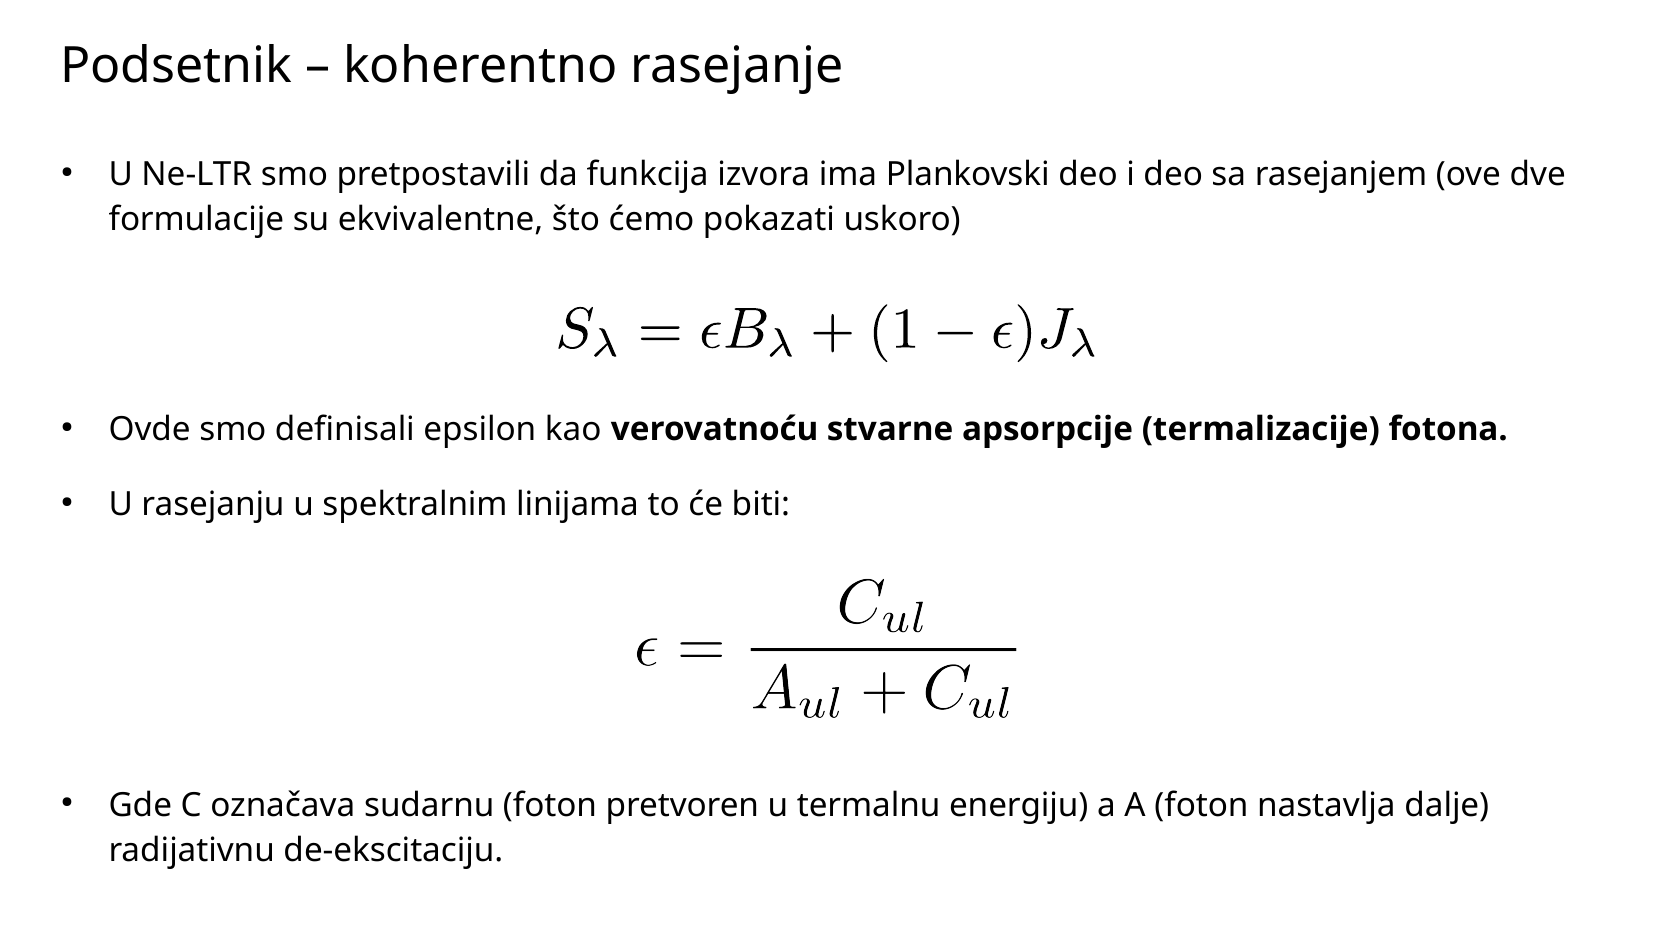

# Podsetnik – koherentno rasejanje
U Ne-LTR smo pretpostavili da funkcija izvora ima Plankovski deo i deo sa rasejanjem (ove dve formulacije su ekvivalentne, što ćemo pokazati uskoro)
Ovde smo definisali epsilon kao verovatnoću stvarne apsorpcije (termalizacije) fotona.
U rasejanju u spektralnim linijama to će biti:
Gde C označava sudarnu (foton pretvoren u termalnu energiju) a A (foton nastavlja dalje) radijativnu de-ekscitaciju.